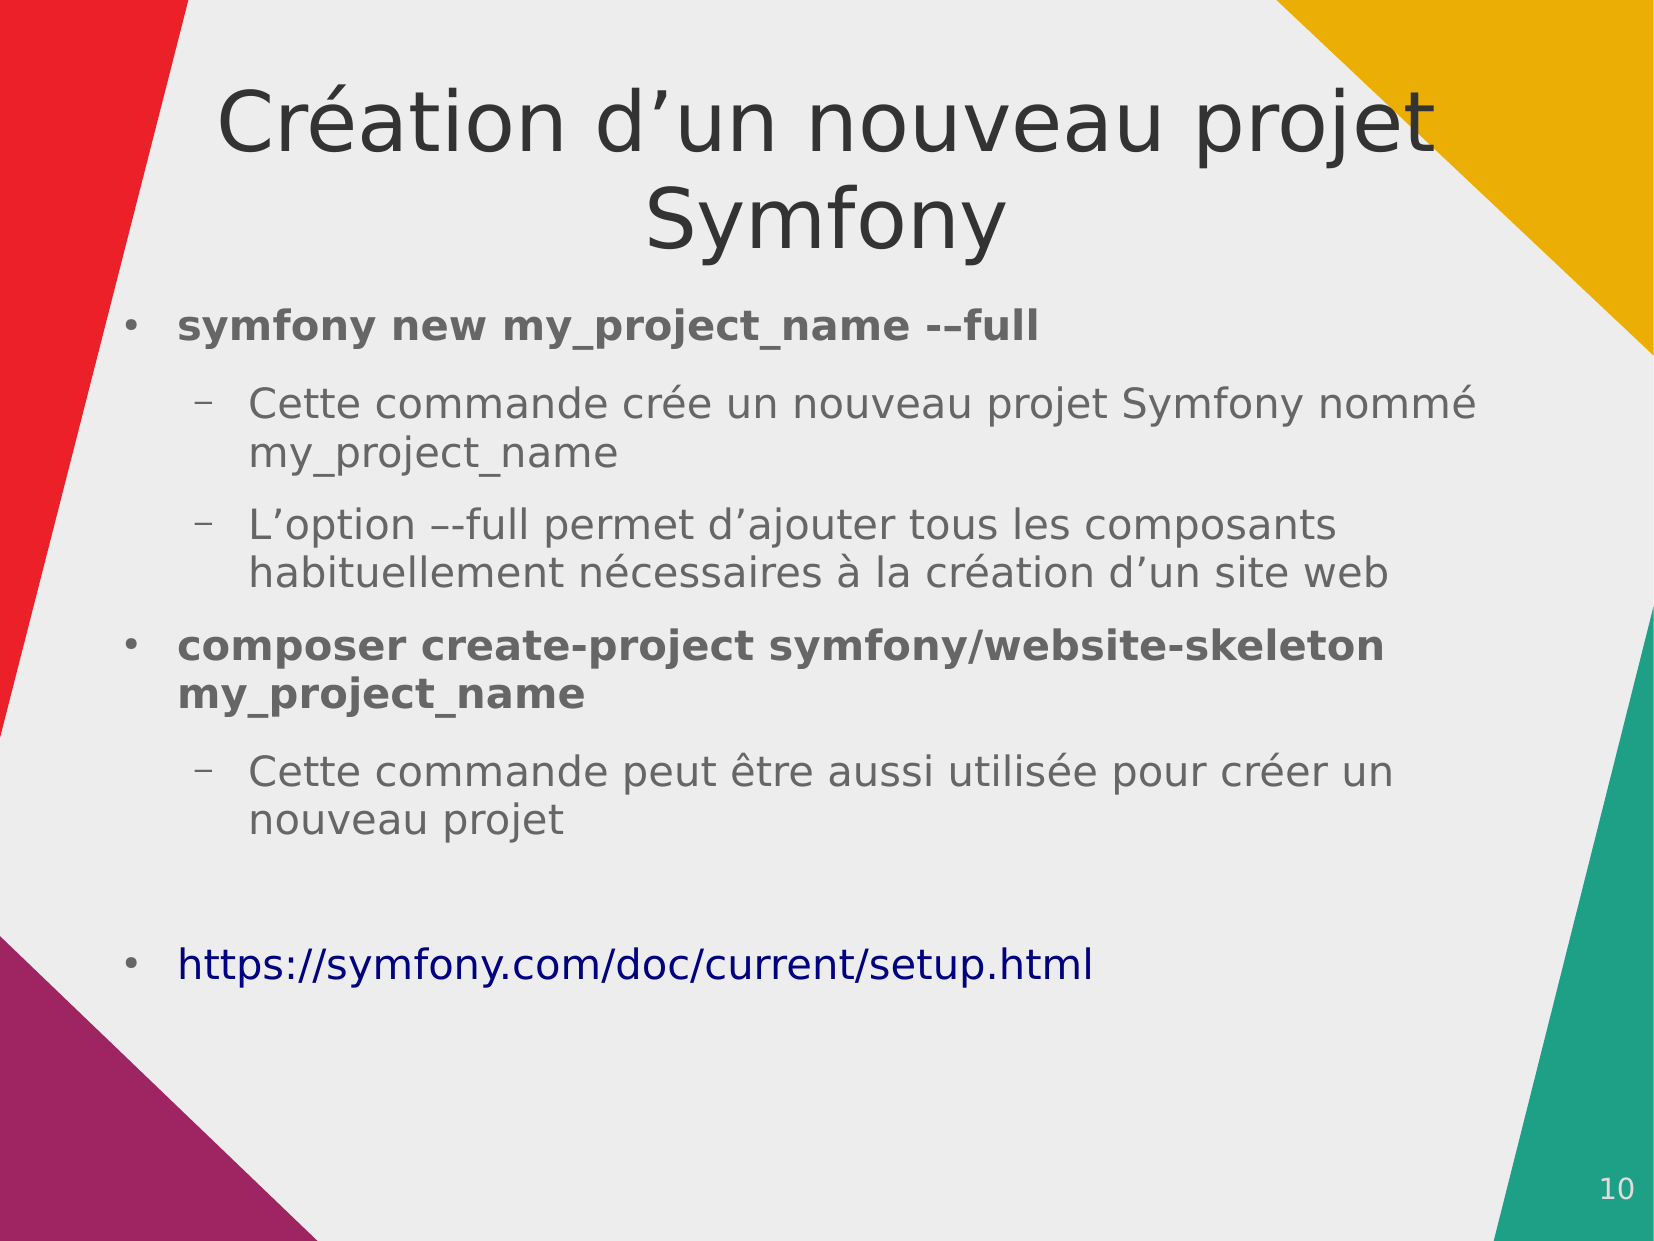

# Création d’un nouveau projet Symfony
symfony new my_project_name -–full
Cette commande crée un nouveau projet Symfony nommé my_project_name
L’option –-full permet d’ajouter tous les composants habituellement nécessaires à la création d’un site web
composer create-project symfony/website-skeleton my_project_name
Cette commande peut être aussi utilisée pour créer un nouveau projet
https://symfony.com/doc/current/setup.html
10